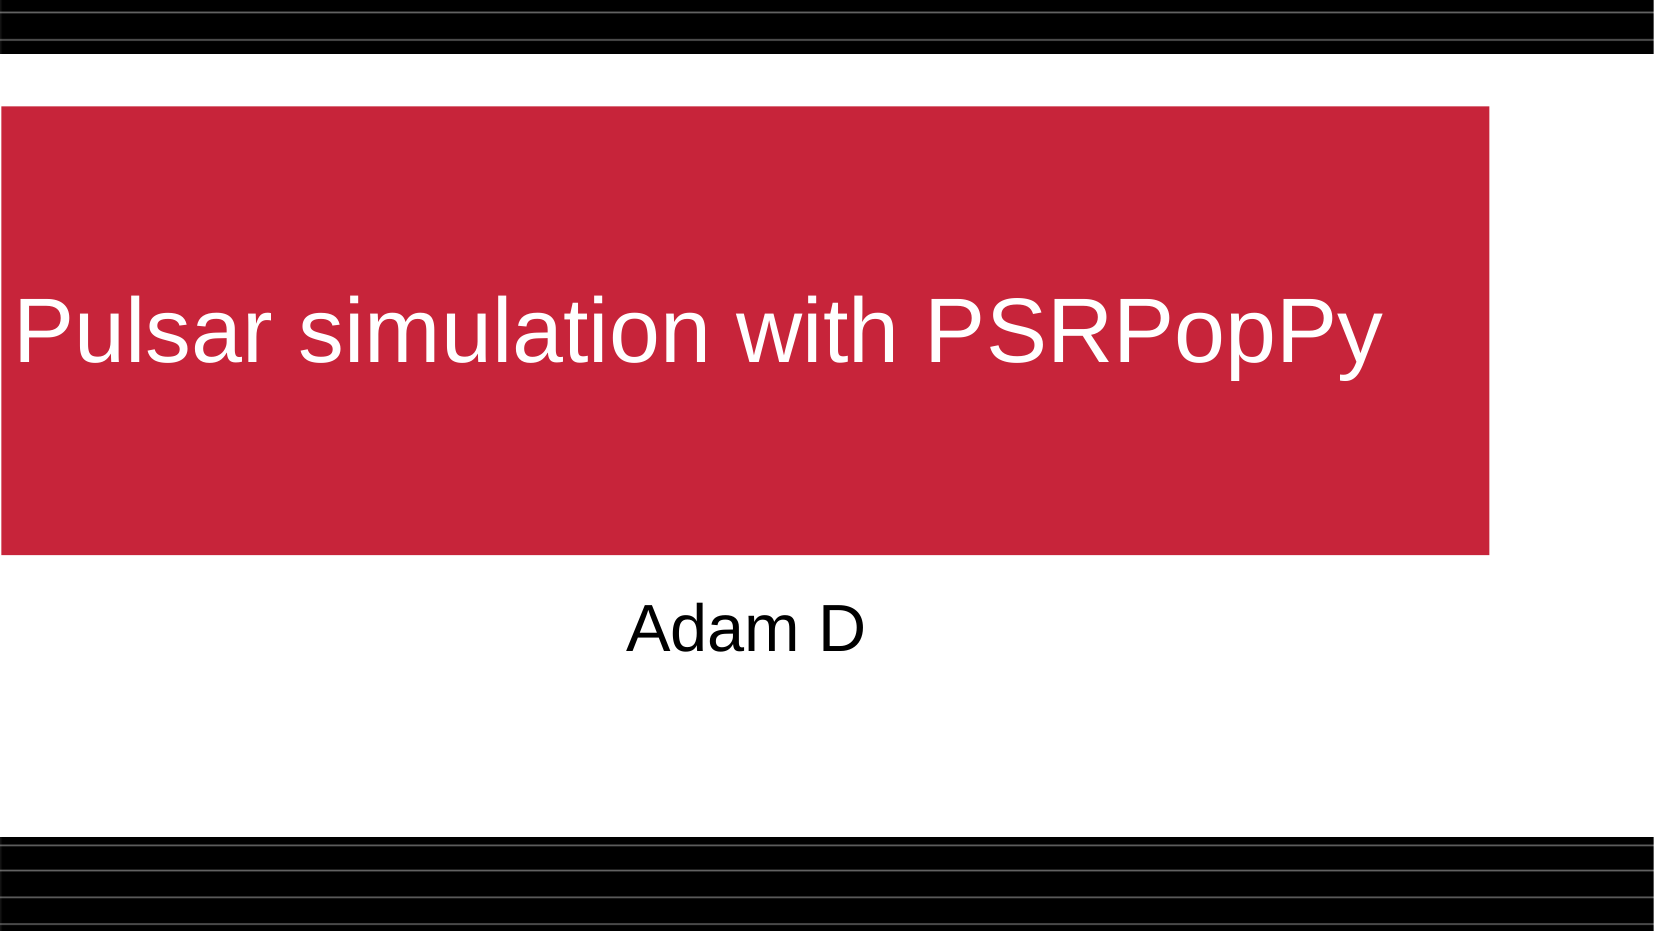

# Pulsar simulation with PSRPopPy
Adam D